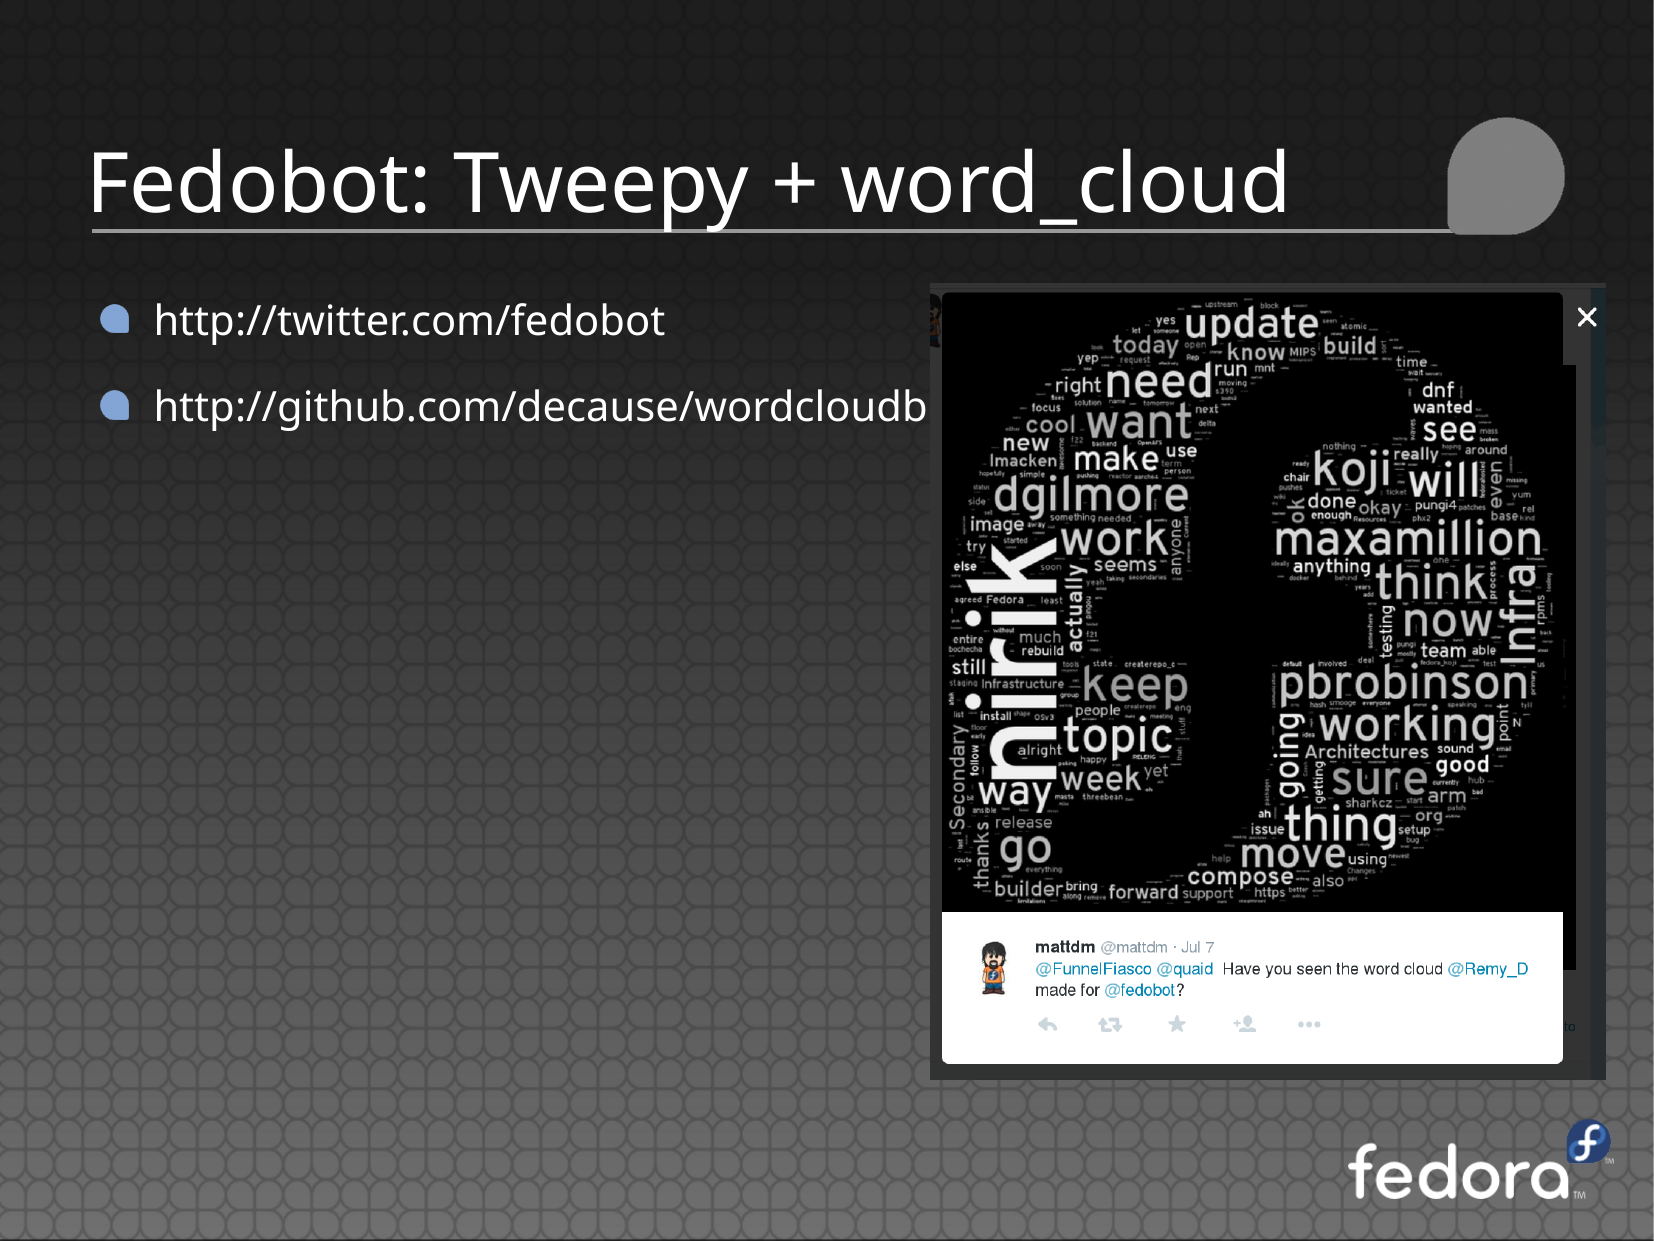

# Fedobot: Tweepy + word_cloud
http://twitter.com/fedobot
http://github.com/decause/wordcloudbot